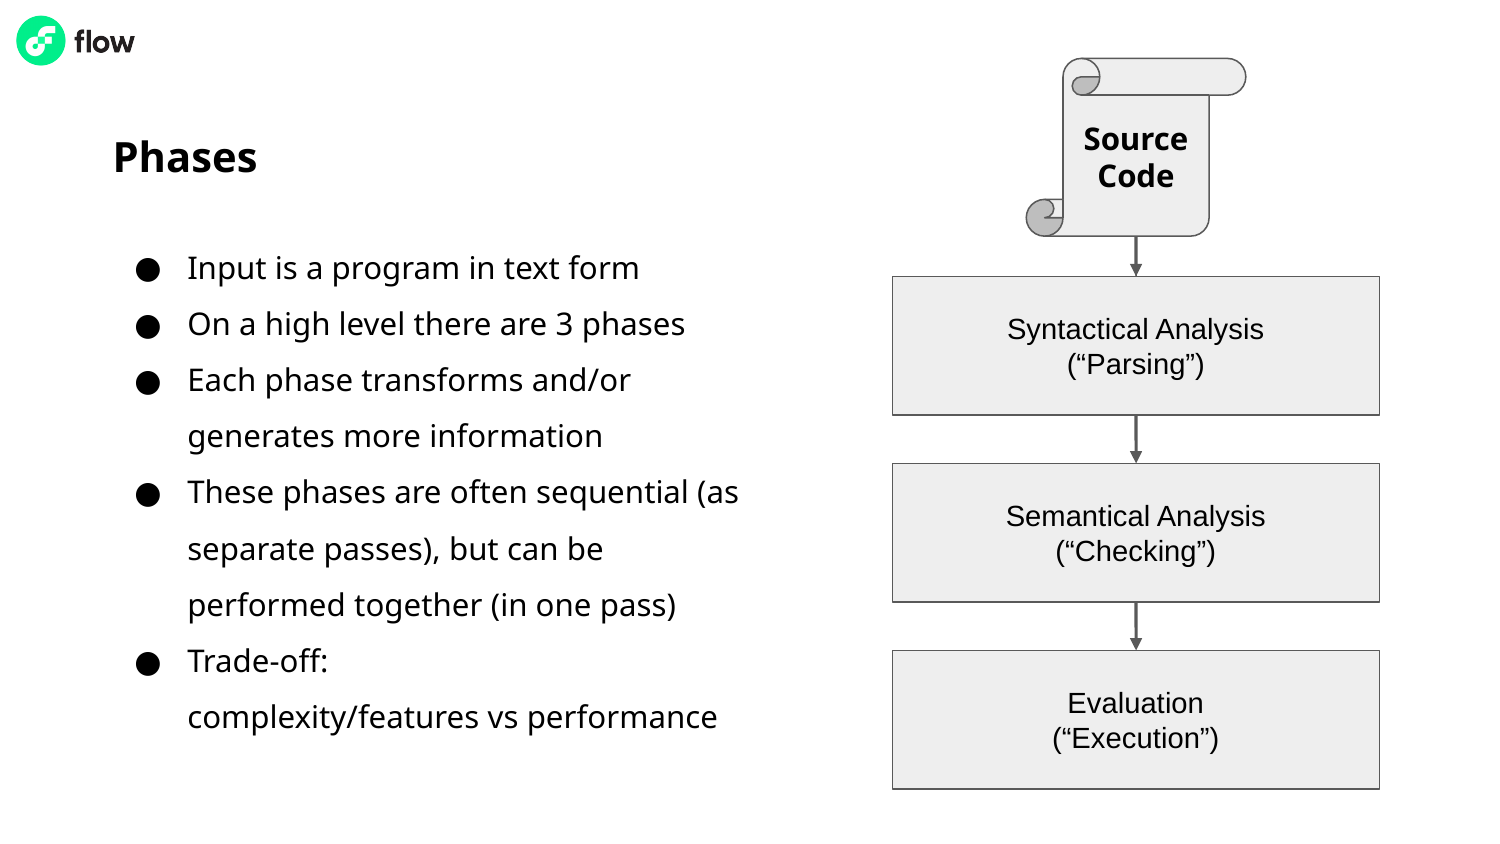

Source Code
Phases
Input is a program in text form
On a high level there are 3 phases
Each phase transforms and/or generates more information
These phases are often sequential (as separate passes), but can be performed together (in one pass)
Trade-off:
complexity/features vs performance
Syntactical Analysis
(“Parsing”)
Semantical Analysis
(“Checking”)
Evaluation
(“Execution”)